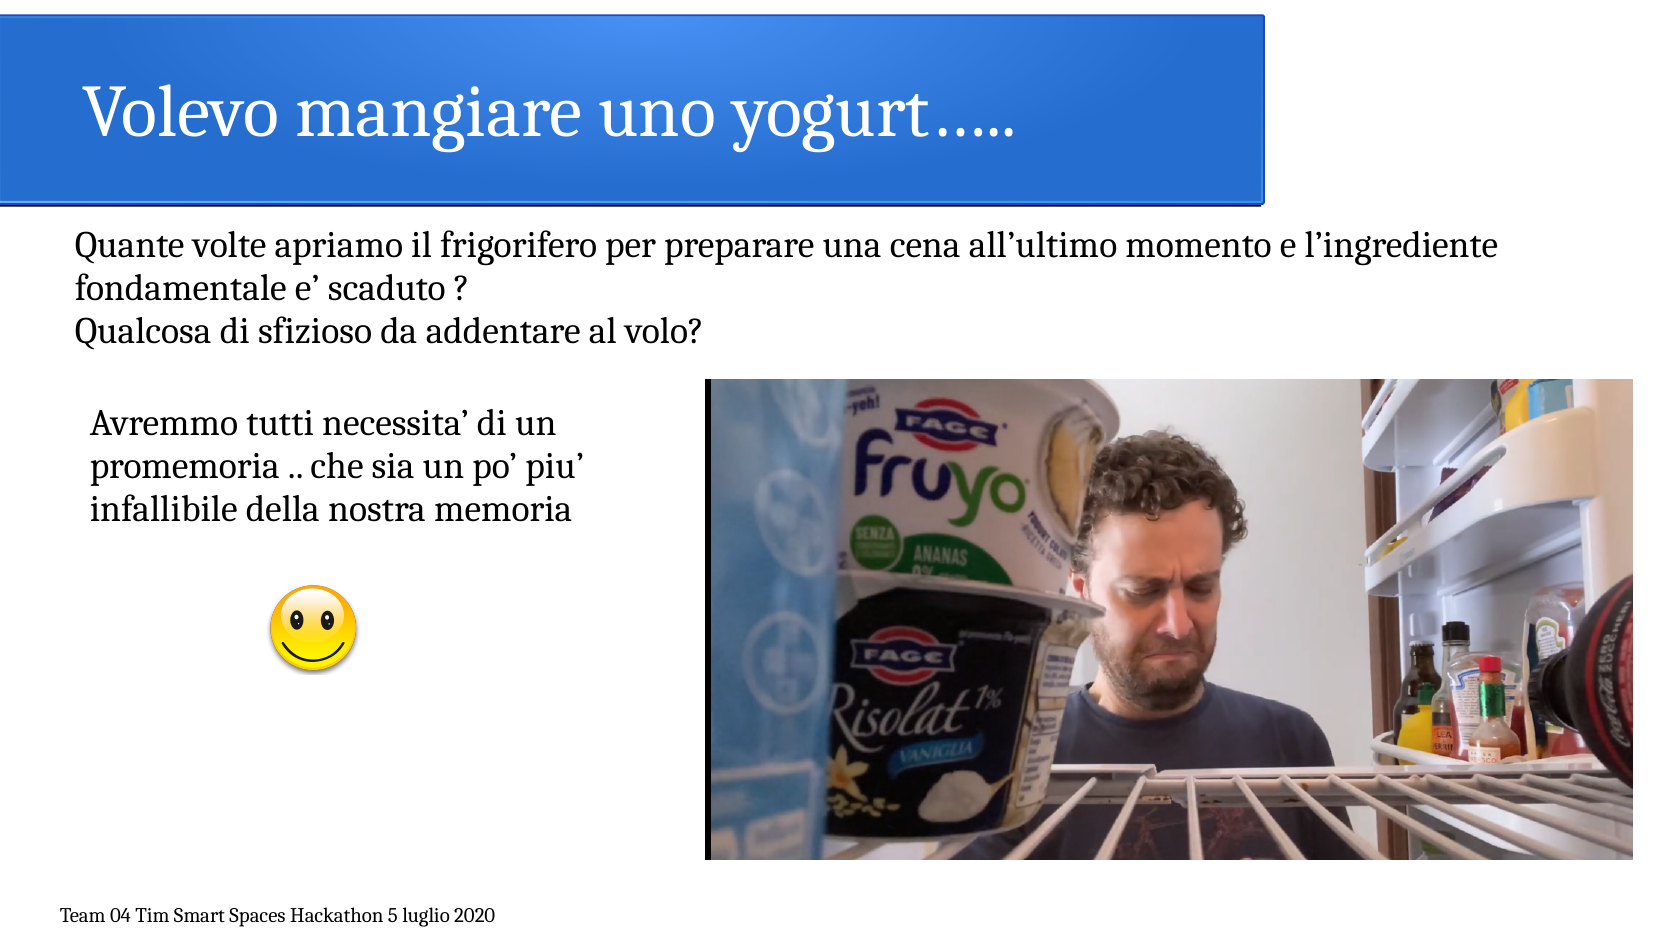

# Volevo mangiare uno yogurt…..
Quante volte apriamo il frigorifero per preparare una cena all’ultimo momento e l’ingrediente fondamentale e’ scaduto ?
Qualcosa di sfizioso da addentare al volo?
Avremmo tutti necessita’ di un promemoria .. che sia un po’ piu’ infallibile della nostra memoria
Team 04 Tim Smart Spaces Hackathon 5 luglio 2020